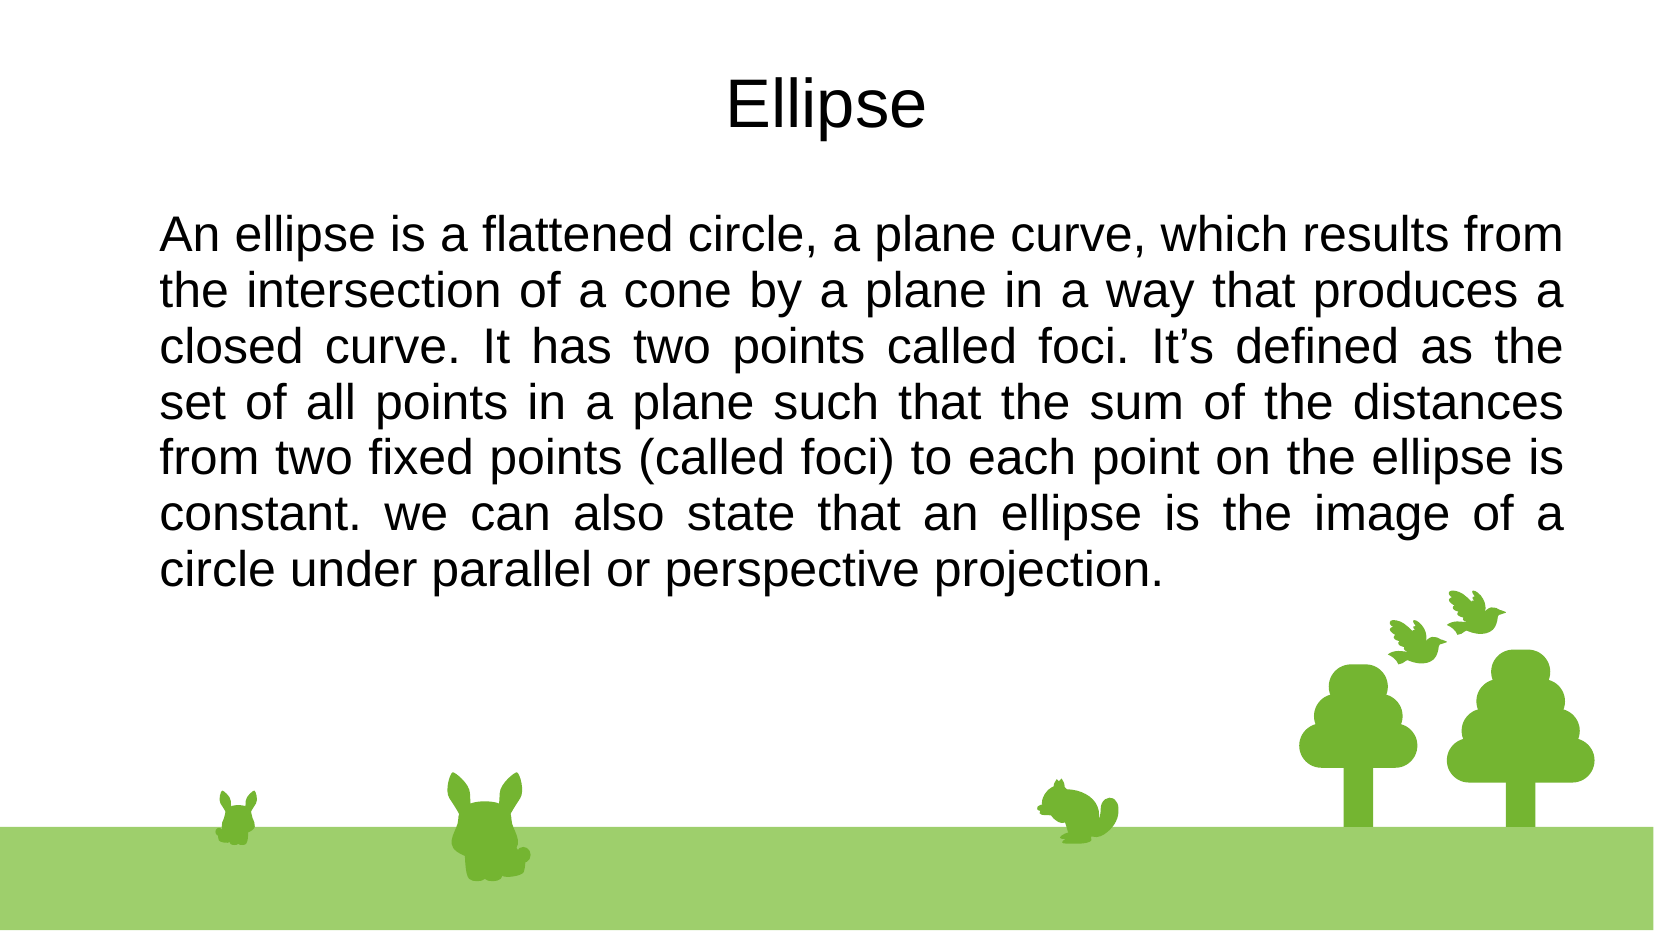

# Ellipse
An ellipse is a flattened circle, a plane curve, which results from the intersection of a cone by a plane in a way that produces a closed curve. It has two points called foci. It’s defined as the set of all points in a plane such that the sum of the distances from two fixed points (called foci) to each point on the ellipse is constant. we can also state that an ellipse is the image of a circle under parallel or perspective projection.